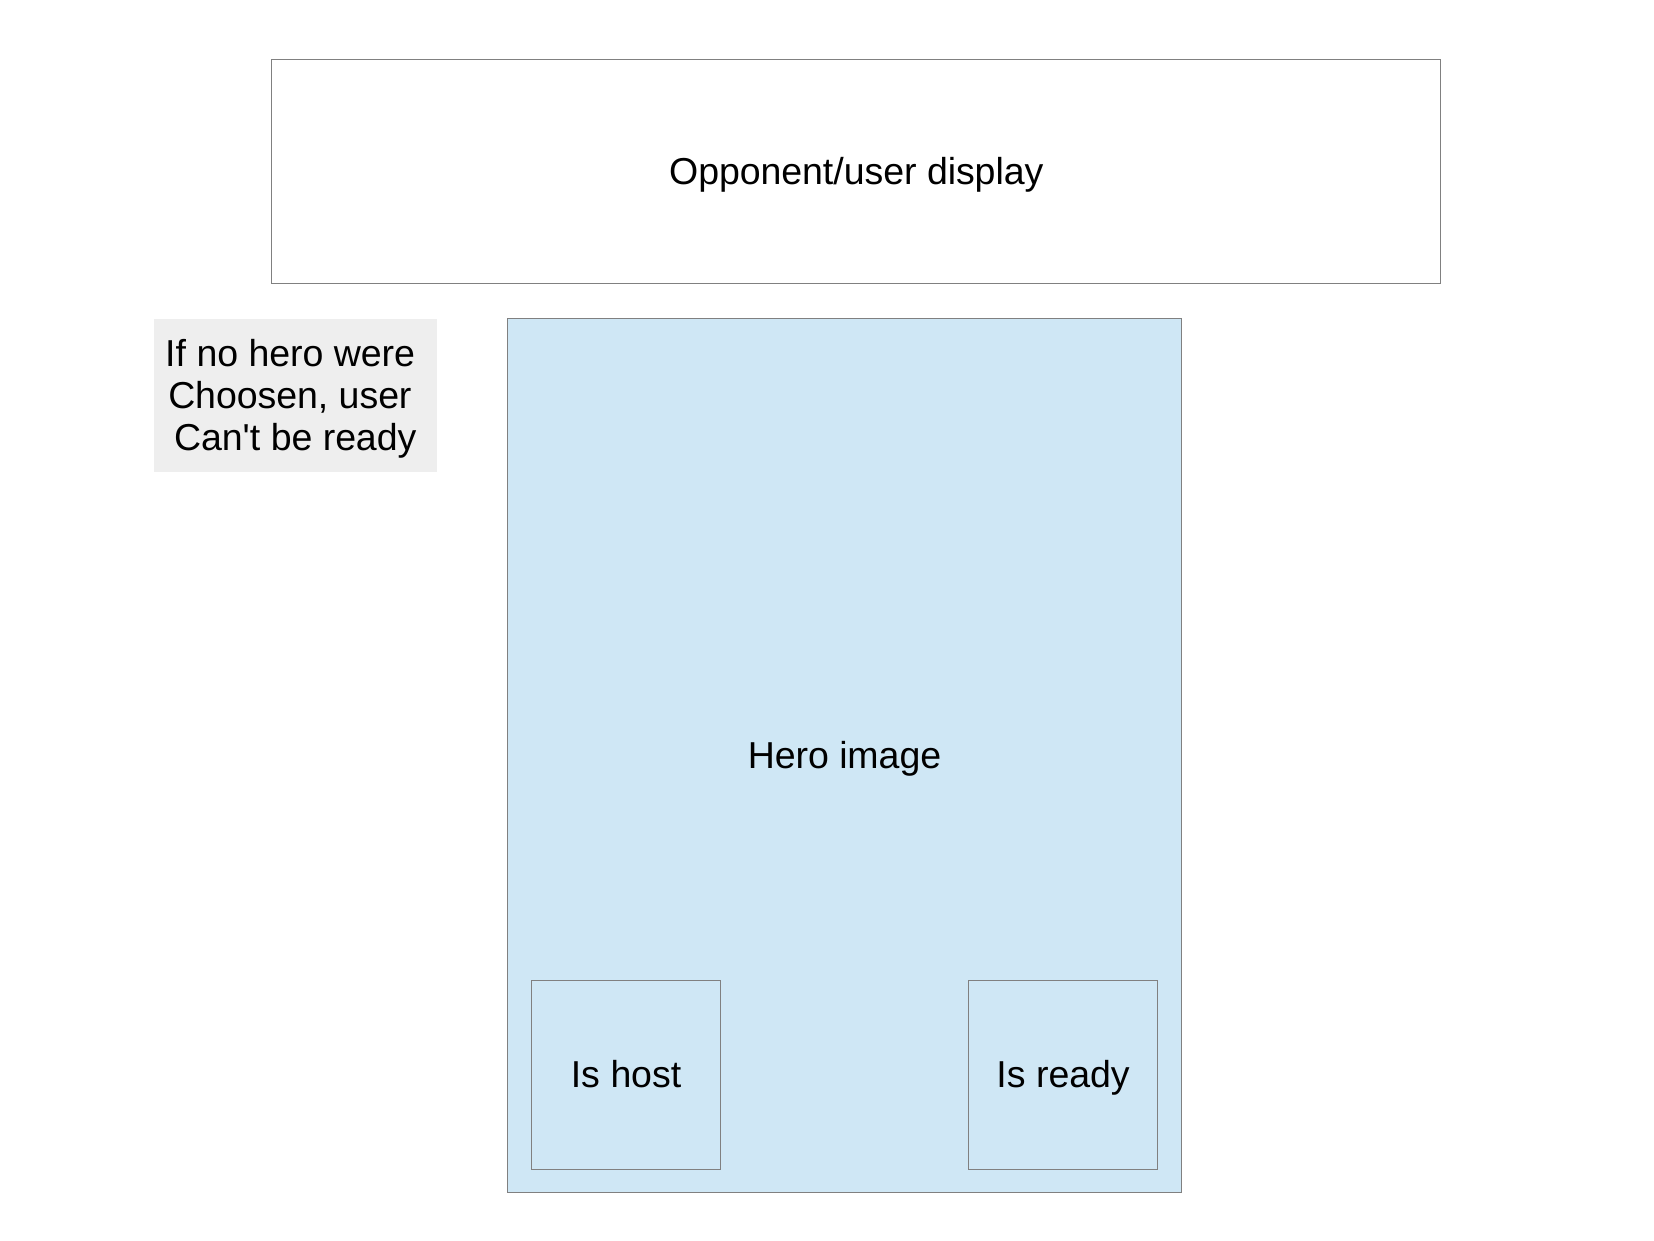

Opponent/user display
If no hero were
Choosen, user
Can't be ready
Hero image
Is host
Is ready